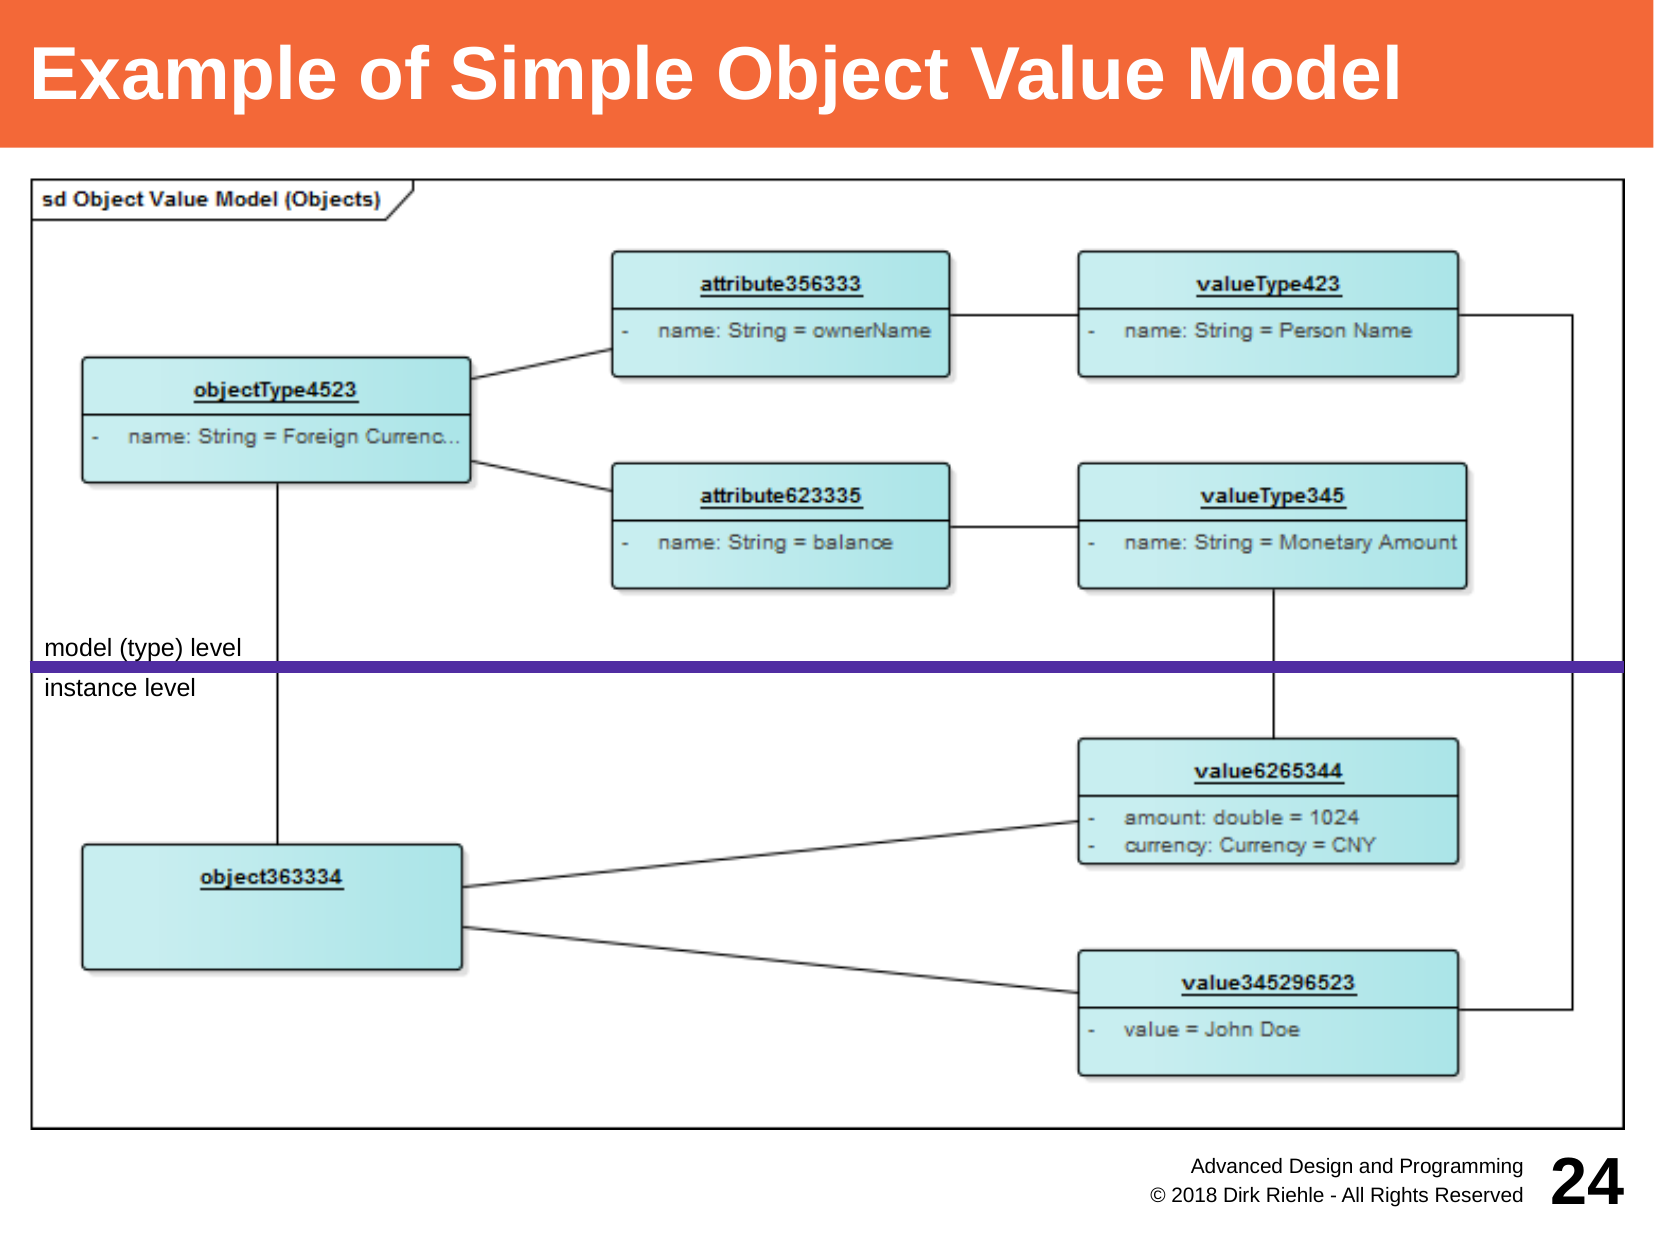

# Example of Simple Object Value Model
model (type) level
instance level
Advanced Design and Programming
24
© 2018 Dirk Riehle - All Rights Reserved